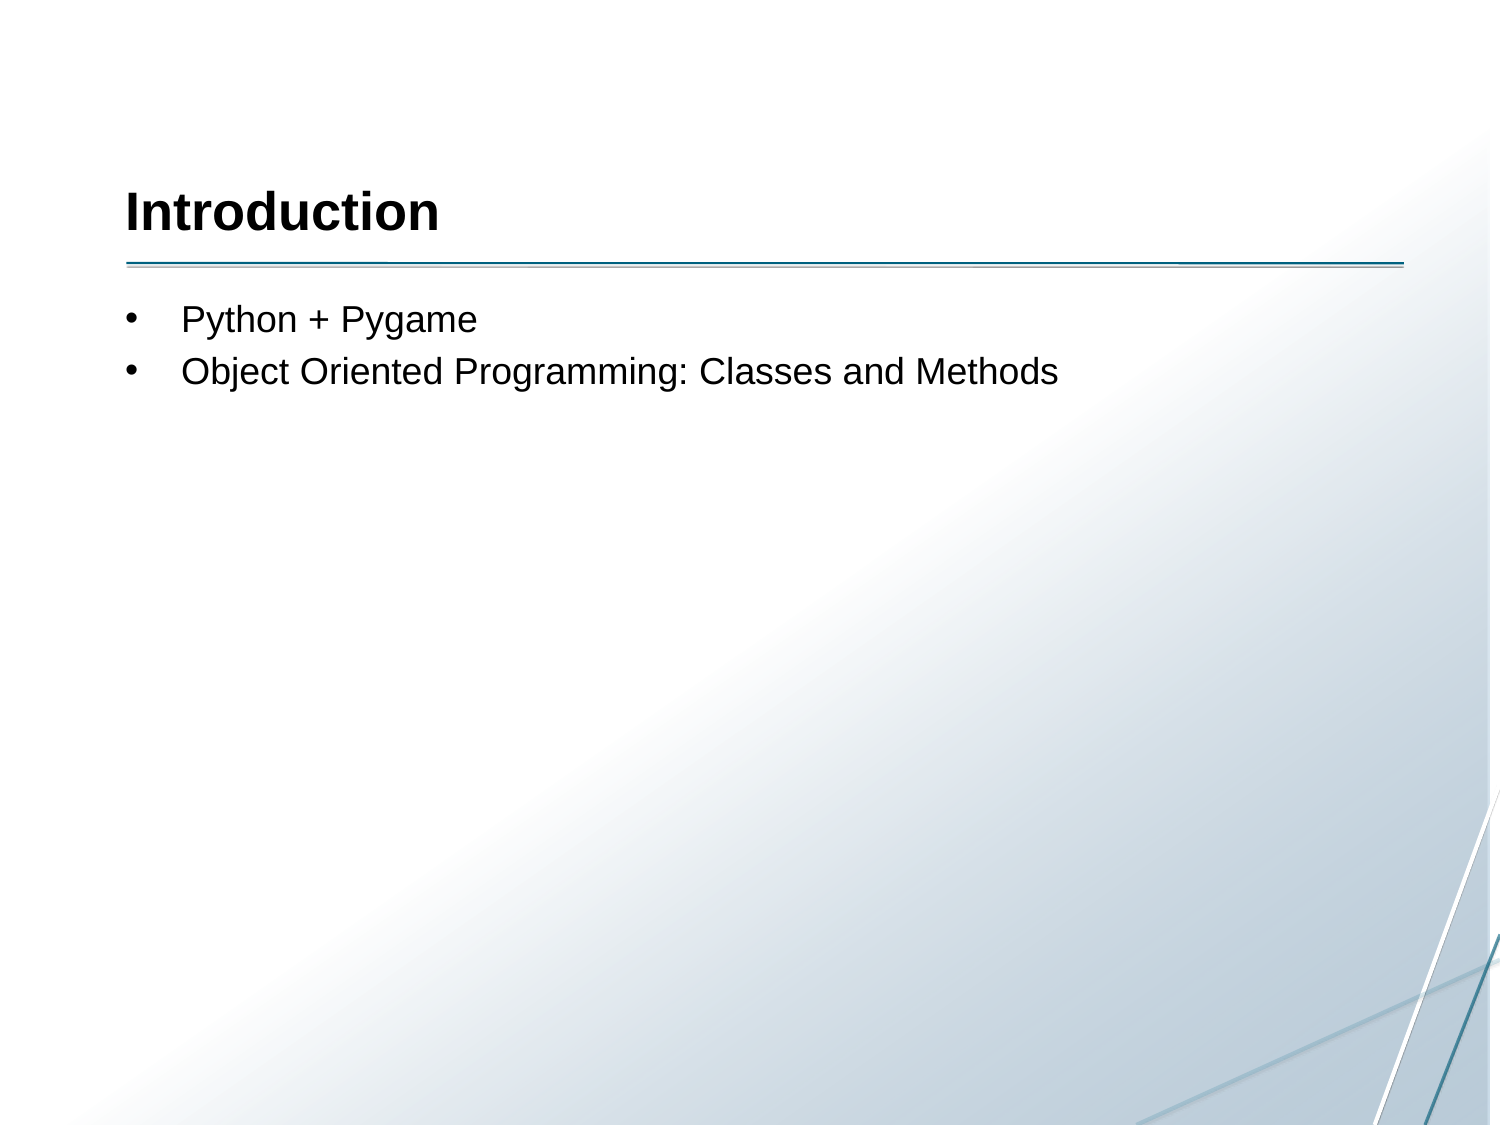

# Introduction
Python + Pygame
Object Oriented Programming: Classes and Methods